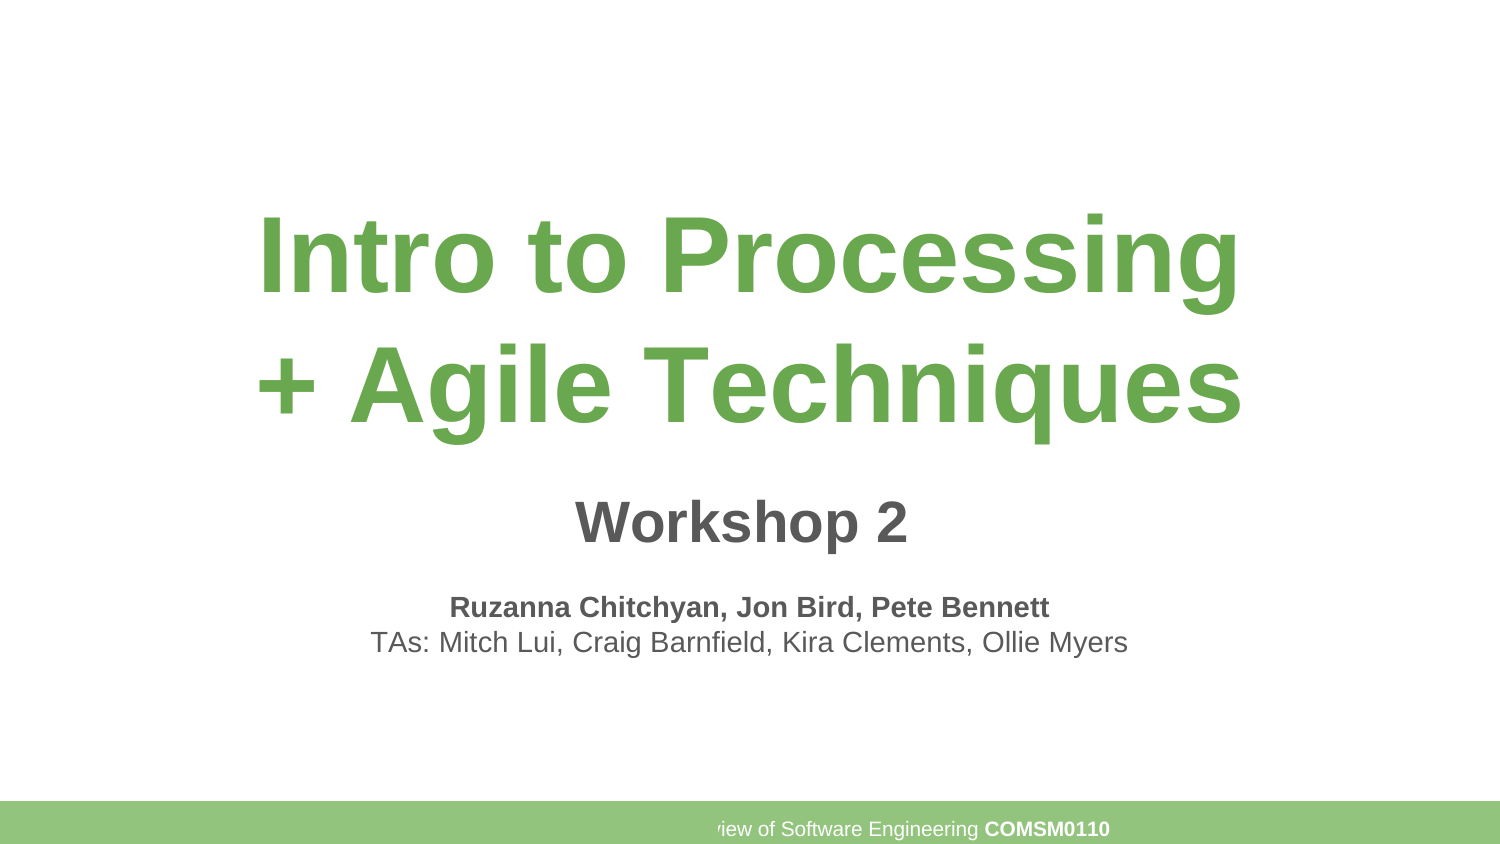

# Intro to Processing + Agile Techniques
Workshop 2
Ruzanna Chitchyan, Jon Bird, Pete Bennett
TAs: Mitch Lui, Craig Barnfield, Kira Clements, Ollie Myers